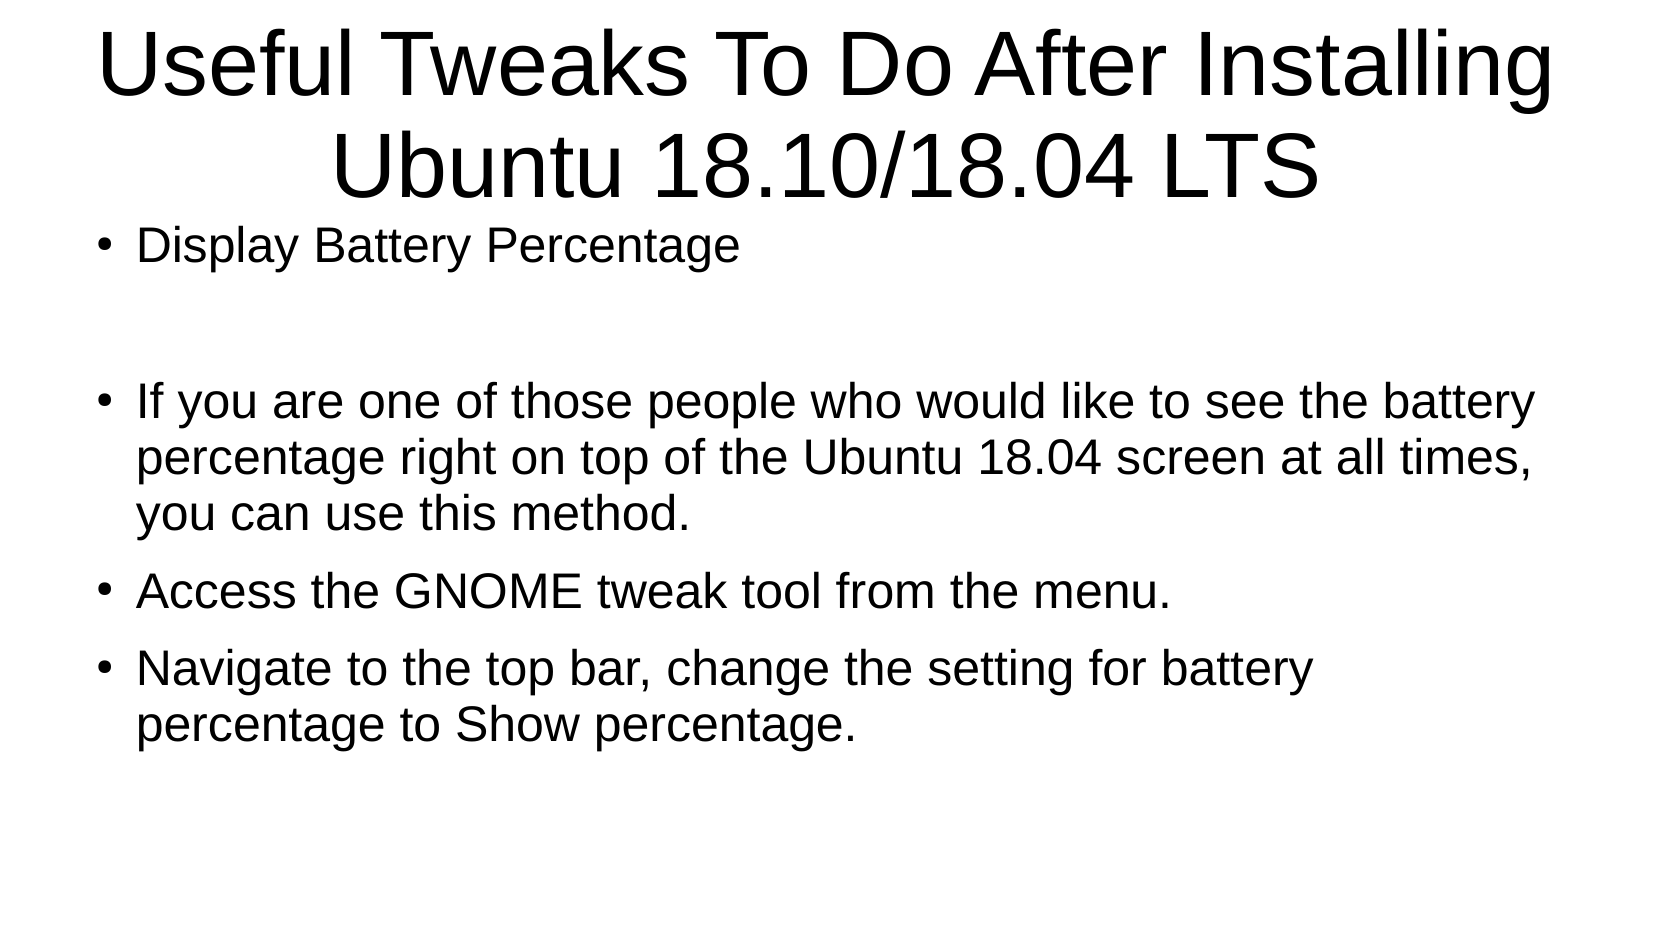

# Useful Tweaks To Do After Installing Ubuntu 18.10/18.04 LTS
Display Battery Percentage
If you are one of those people who would like to see the battery percentage right on top of the Ubuntu 18.04 screen at all times, you can use this method.
Access the GNOME tweak tool from the menu.
Navigate to the top bar, change the setting for battery percentage to Show percentage.